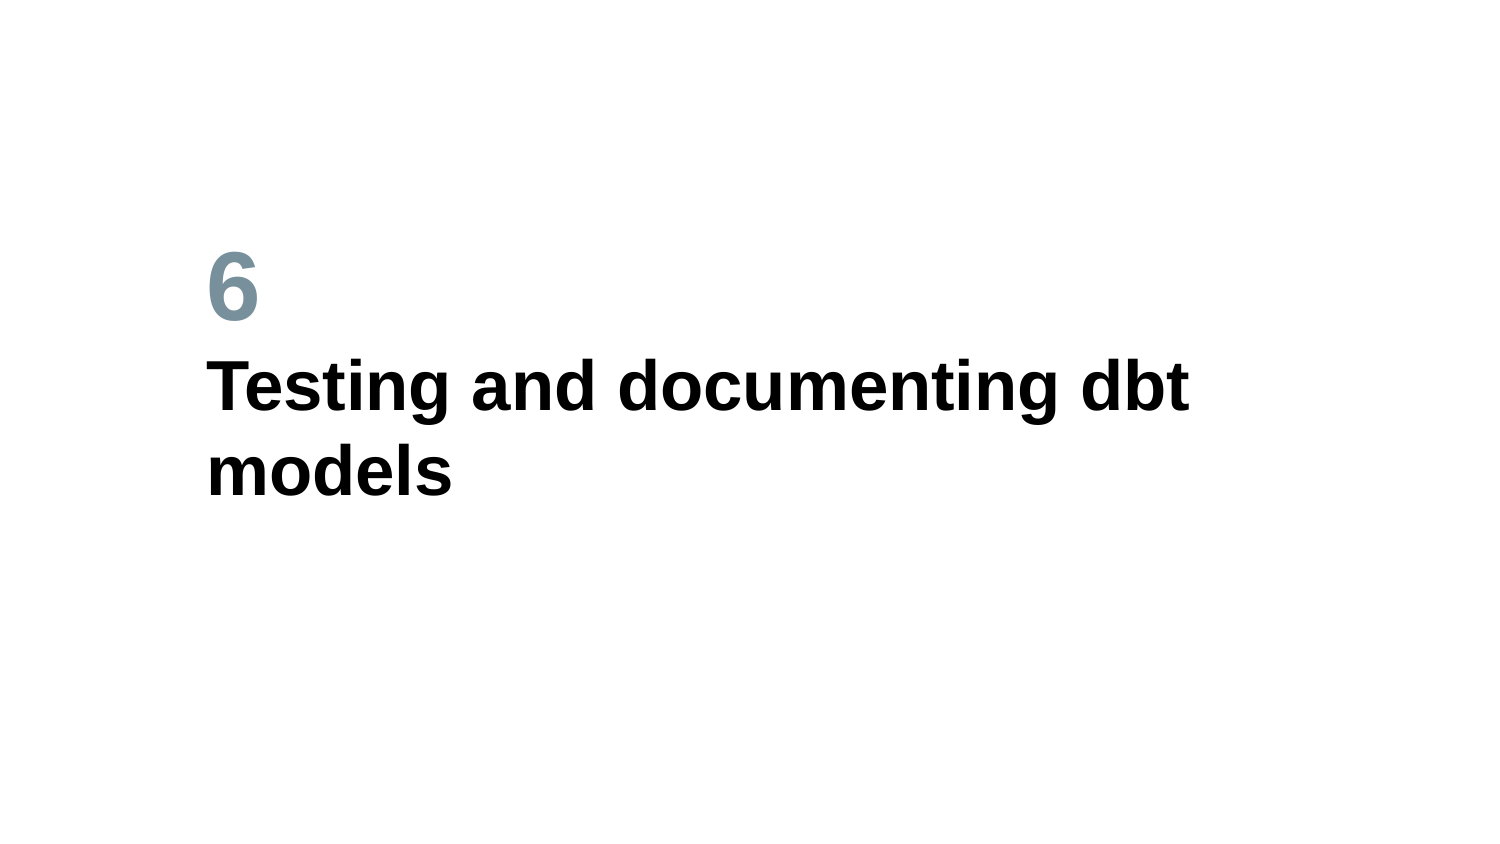

# 6 Testing and documenting dbt models
Now to the fun part!